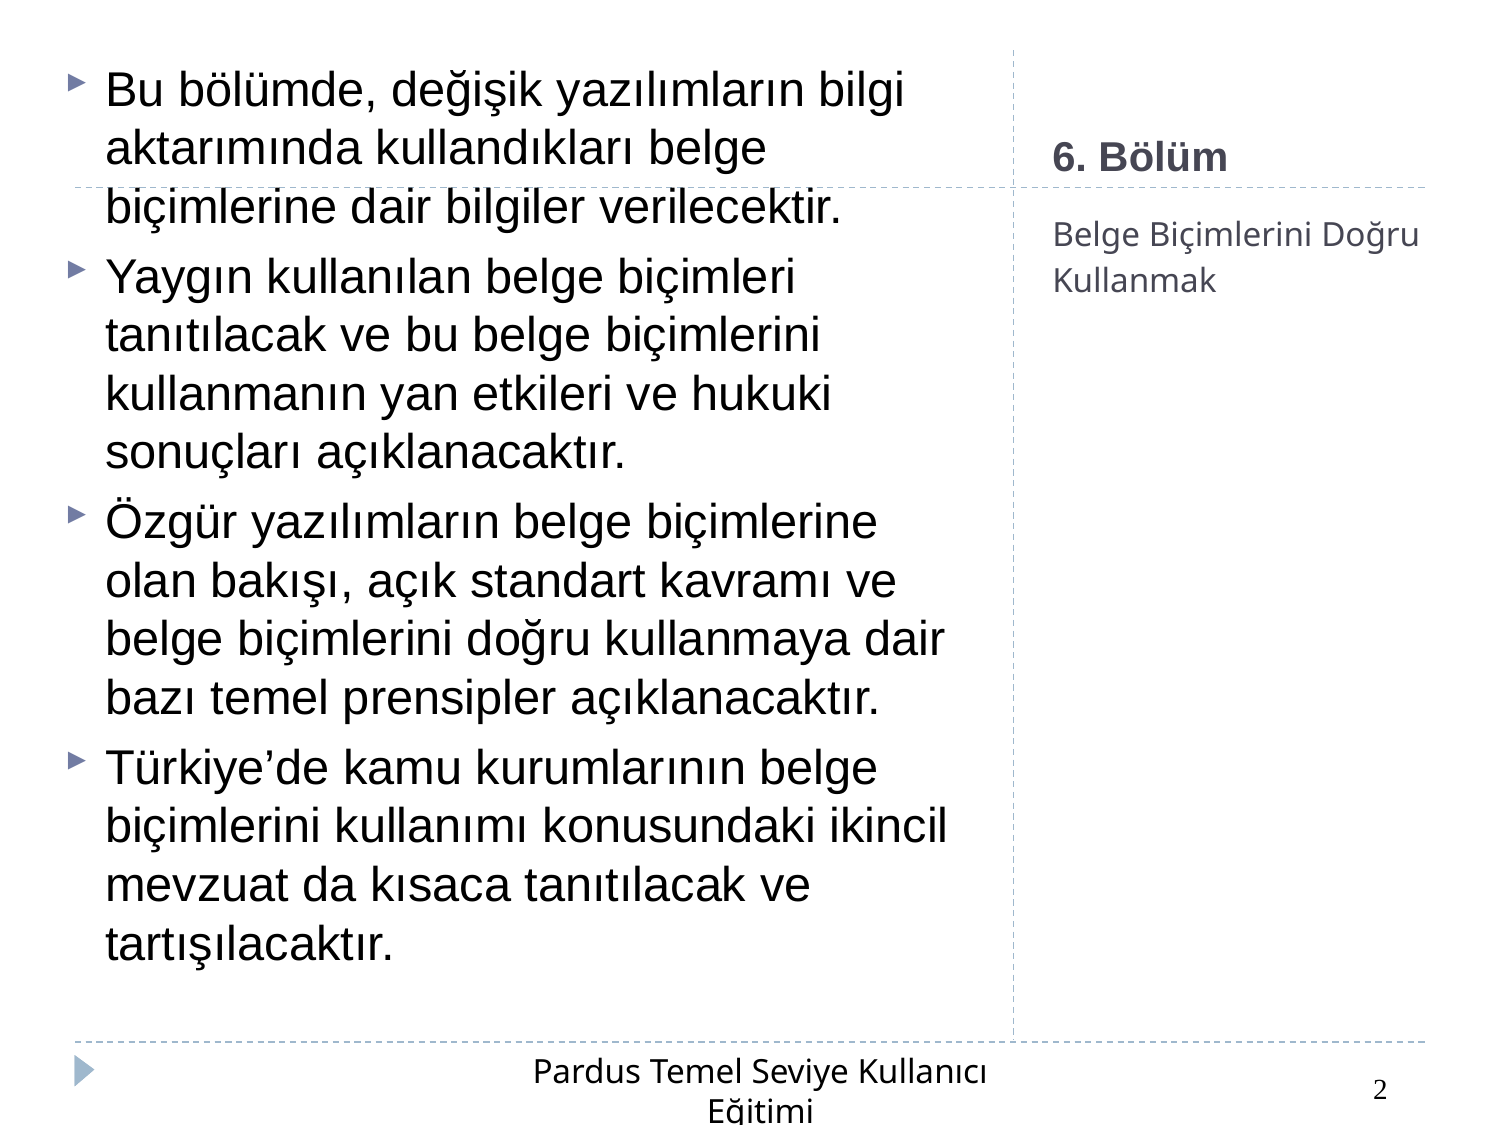

Bu bölümde, değişik yazılımların bilgi aktarımında kullandıkları belge biçimlerine dair bilgiler verilecektir.
Yaygın kullanılan belge biçimleri tanıtılacak ve bu belge biçimlerini kullanmanın yan etkileri ve hukuki sonuçları açıklanacaktır.
Özgür yazılımların belge biçimlerine olan bakışı, açık standart kavramı ve belge biçimlerini doğru kullanmaya dair bazı temel prensipler açıklanacaktır.
Türkiye’de kamu kurumlarının belge biçimlerini kullanımı konusundaki ikincil mevzuat da kısaca tanıtılacak ve tartışılacaktır.
# 6. Bölüm
Belge Biçimlerini Doğru Kullanmak